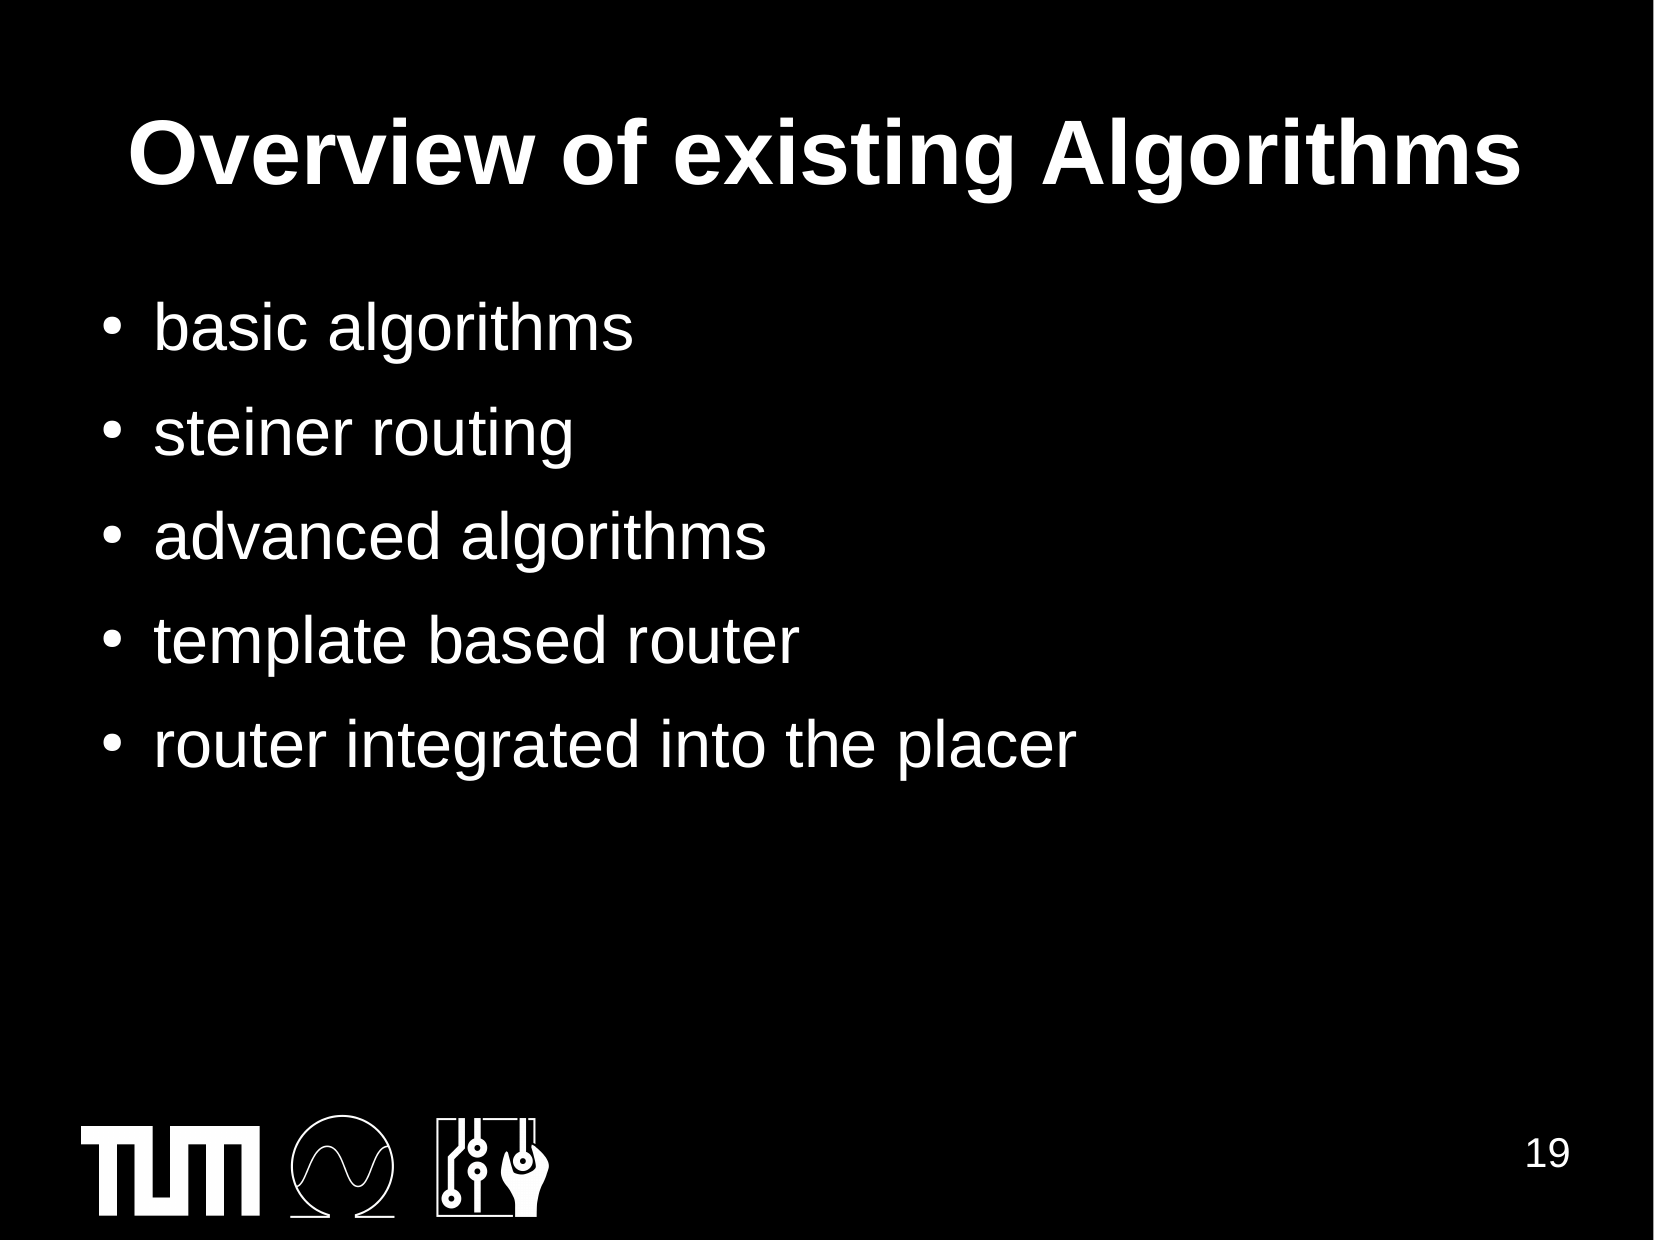

# Overview of existing Algorithms
basic algorithms
steiner routing
advanced algorithms
template based router
router integrated into the placer
19